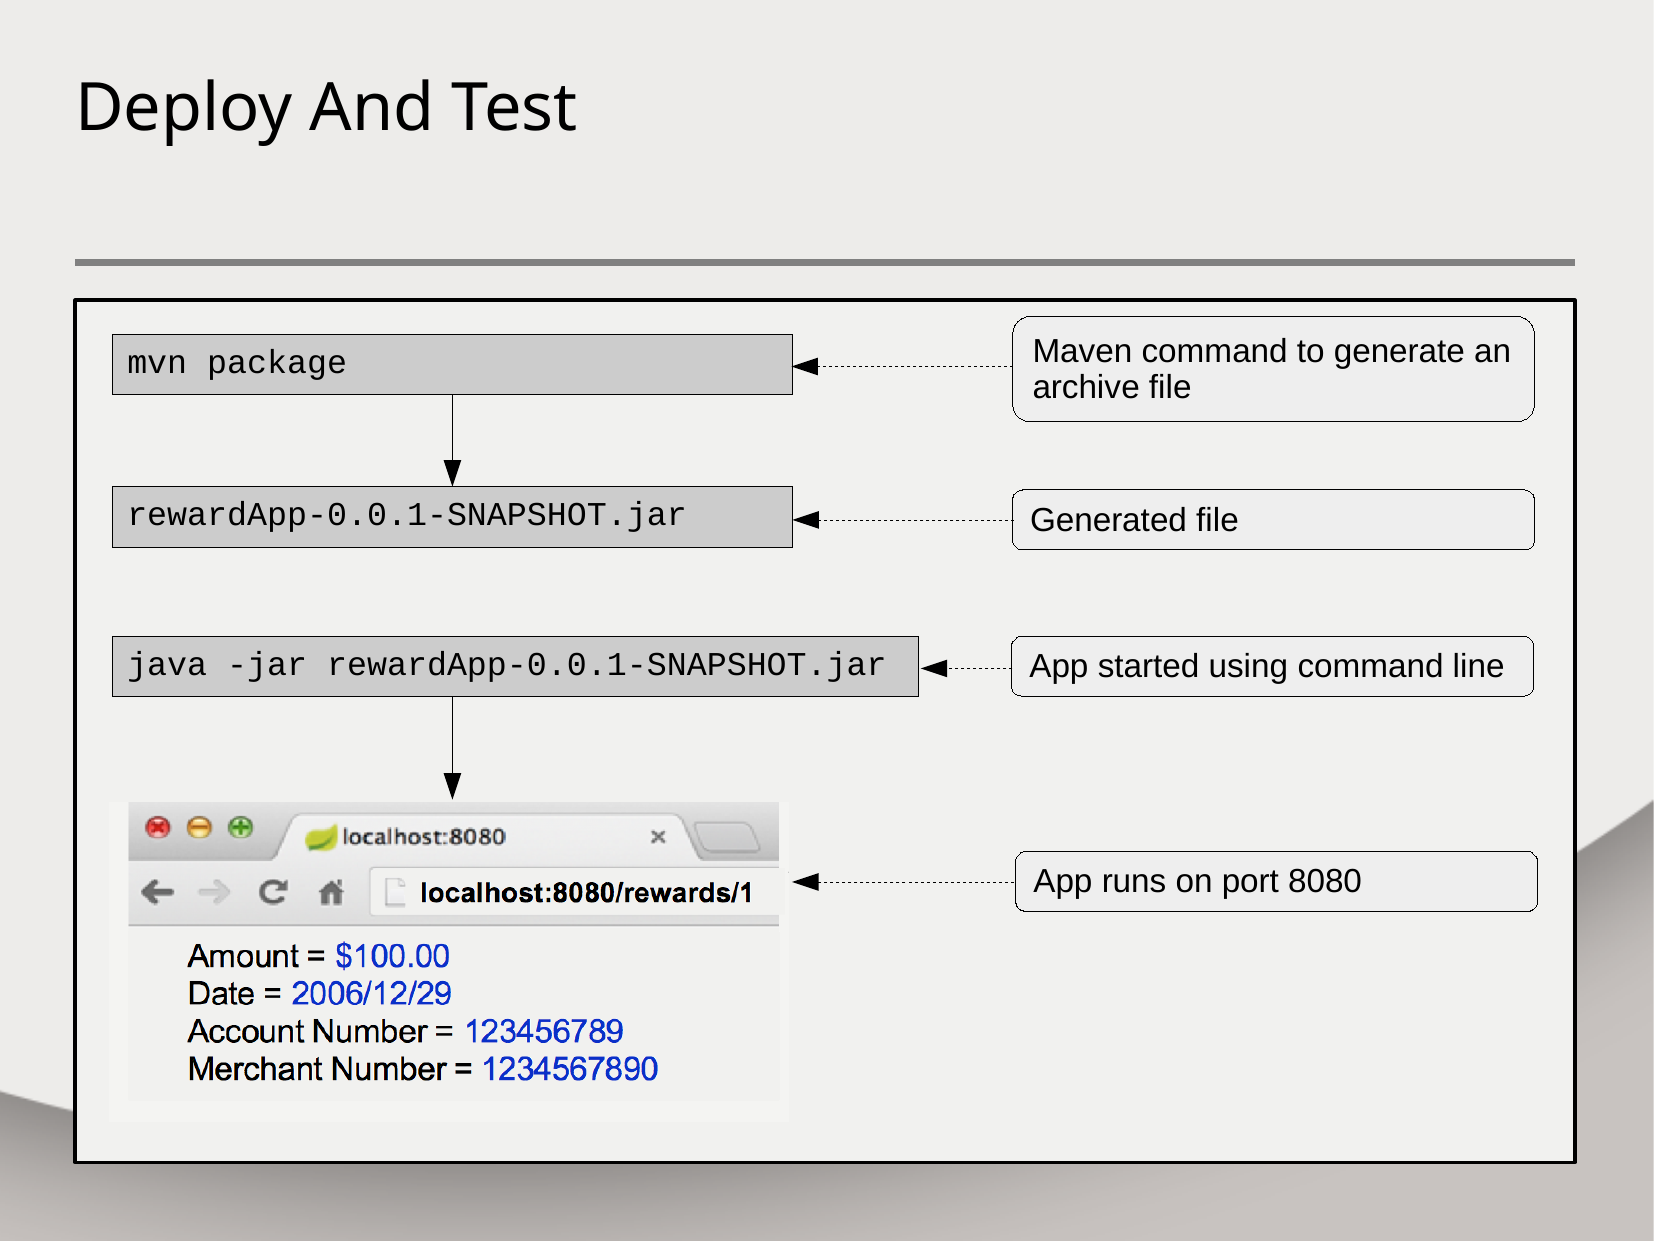

# Deploy And Test
Maven command to generate an archive file
mvn package
rewardApp-0.0.1-SNAPSHOT.jar
Generated file
App started using command line
java -jar rewardApp-0.0.1-SNAPSHOT.jar
App runs on port 8080